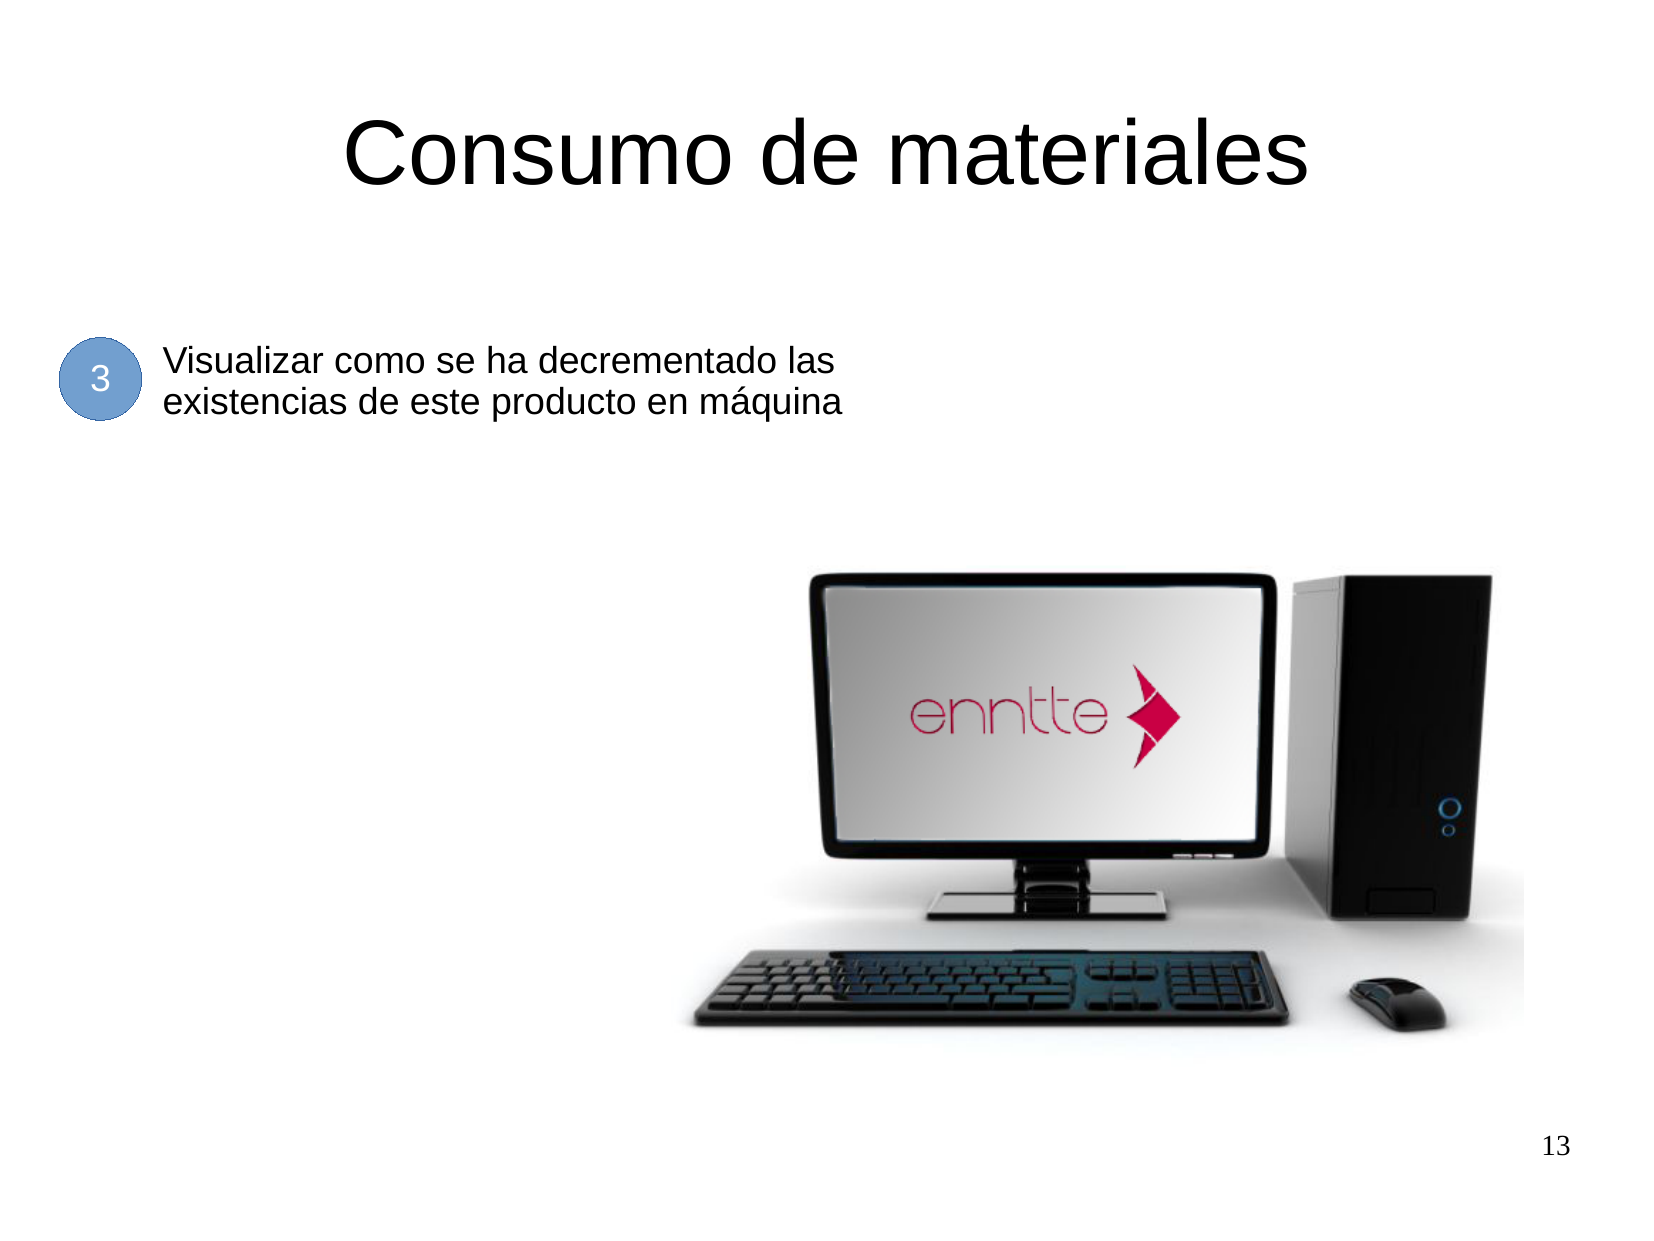

# Consumo de materiales
Visualizar como se ha decrementado las existencias de este producto en máquina
3
13